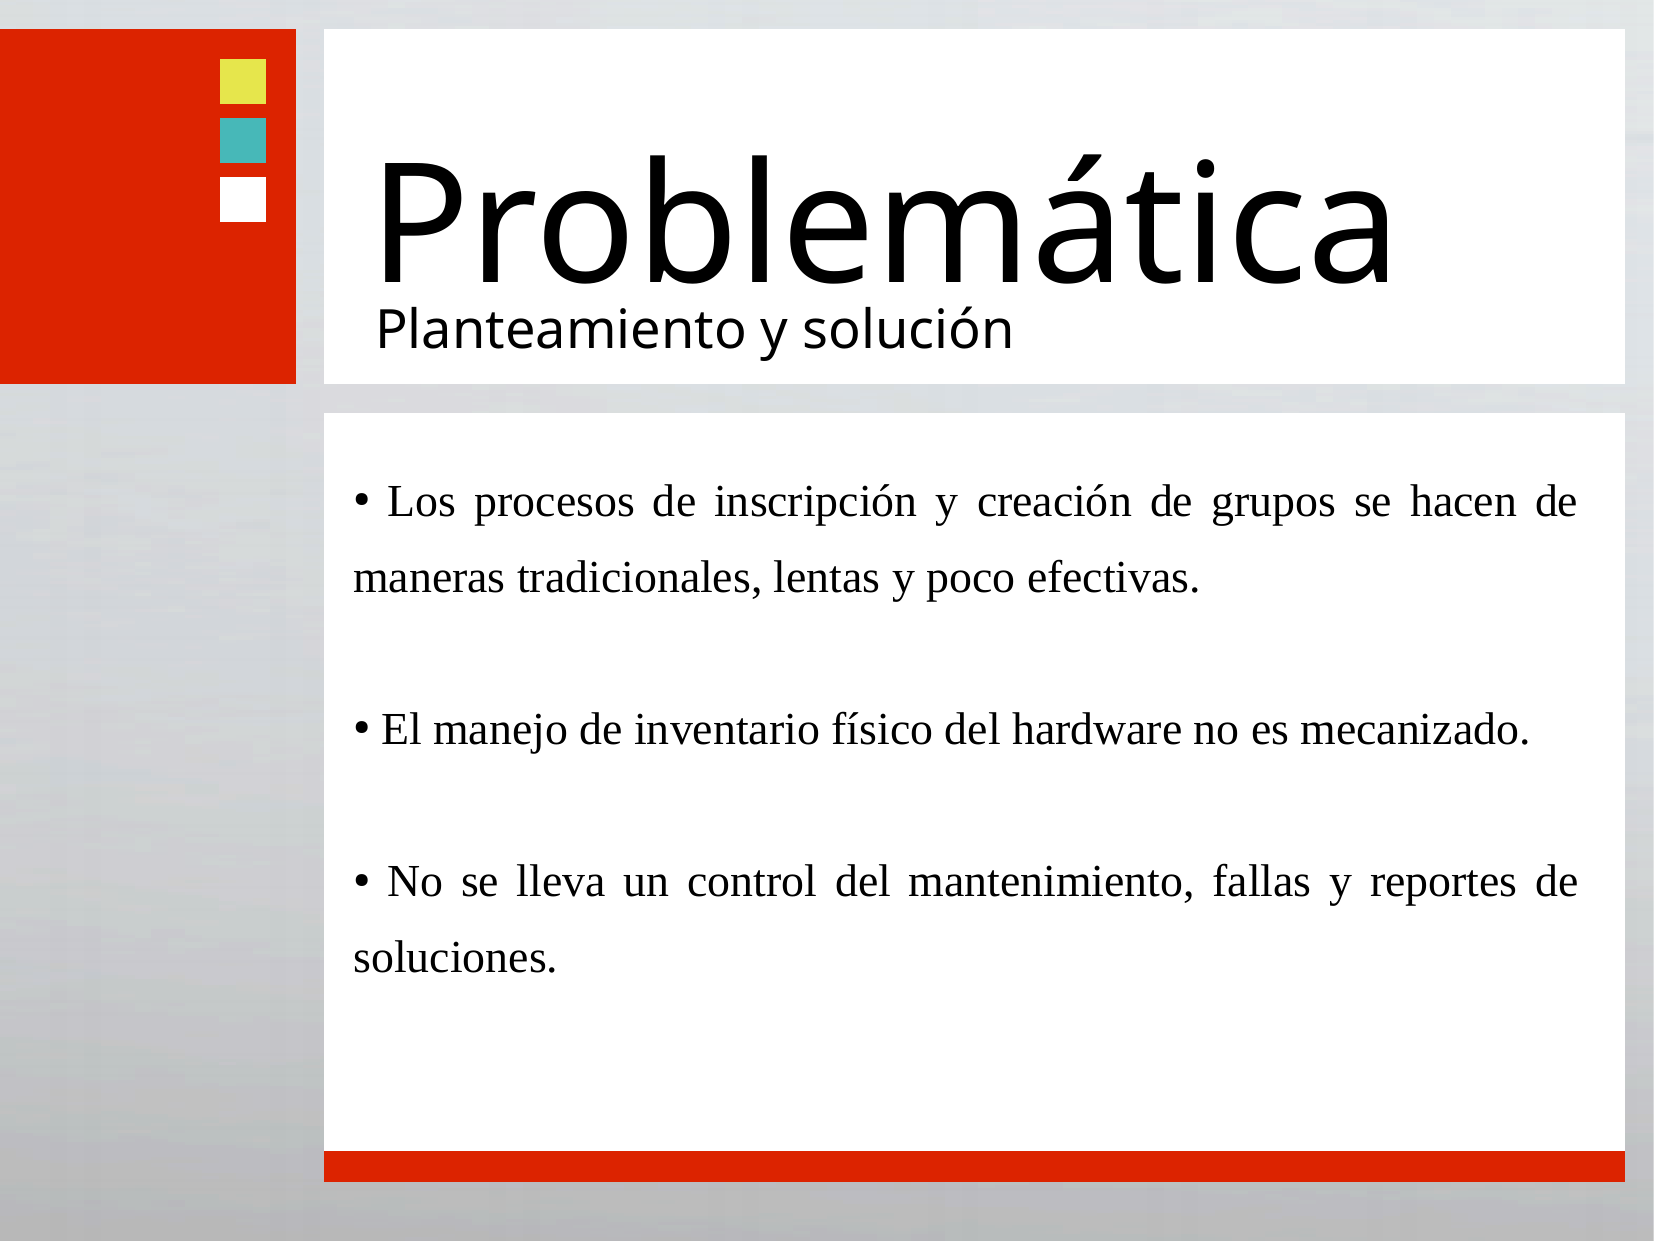

Problemática
Planteamiento y solución
 Los procesos de inscripción y creación de grupos se hacen de maneras tradicionales, lentas y poco efectivas.
 El manejo de inventario físico del hardware no es mecanizado.
 No se lleva un control del mantenimiento, fallas y reportes de soluciones.